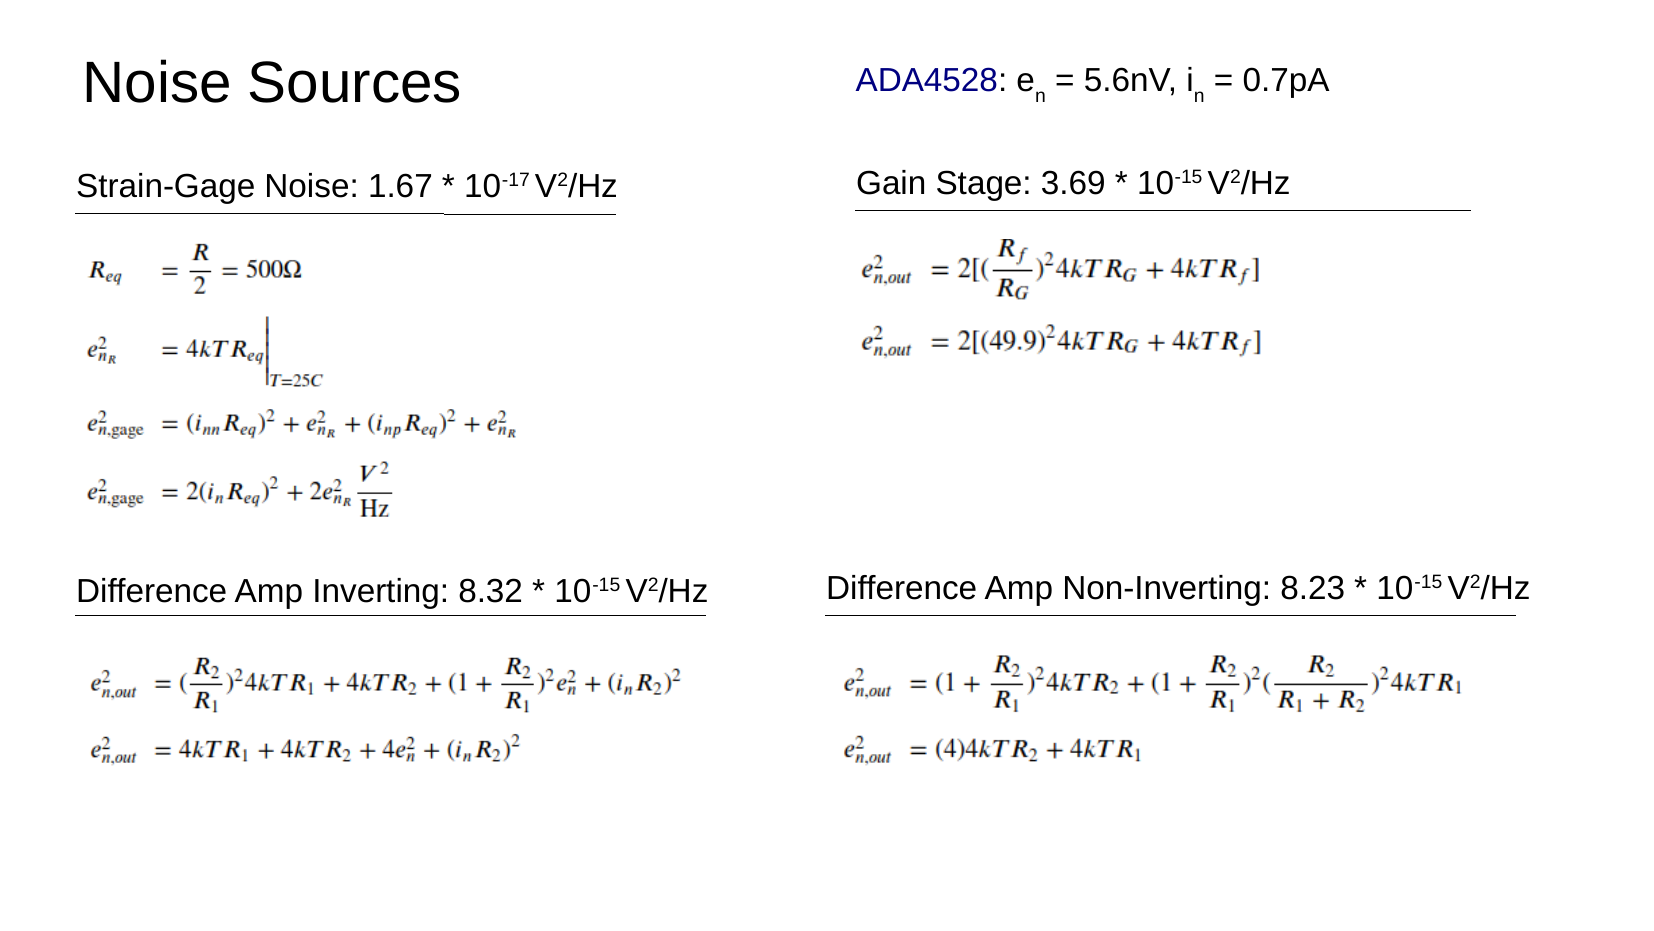

# Noise Sources
ADA4528: en = 5.6nV, in = 0.7pA
Gain Stage: 3.69 * 10-15 V2/Hz
Strain-Gage Noise: 1.67 * 10-17 V2/Hz
Difference Amp Non-Inverting: 8.23 * 10-15 V2/Hz
Difference Amp Inverting: 8.32 * 10-15 V2/Hz